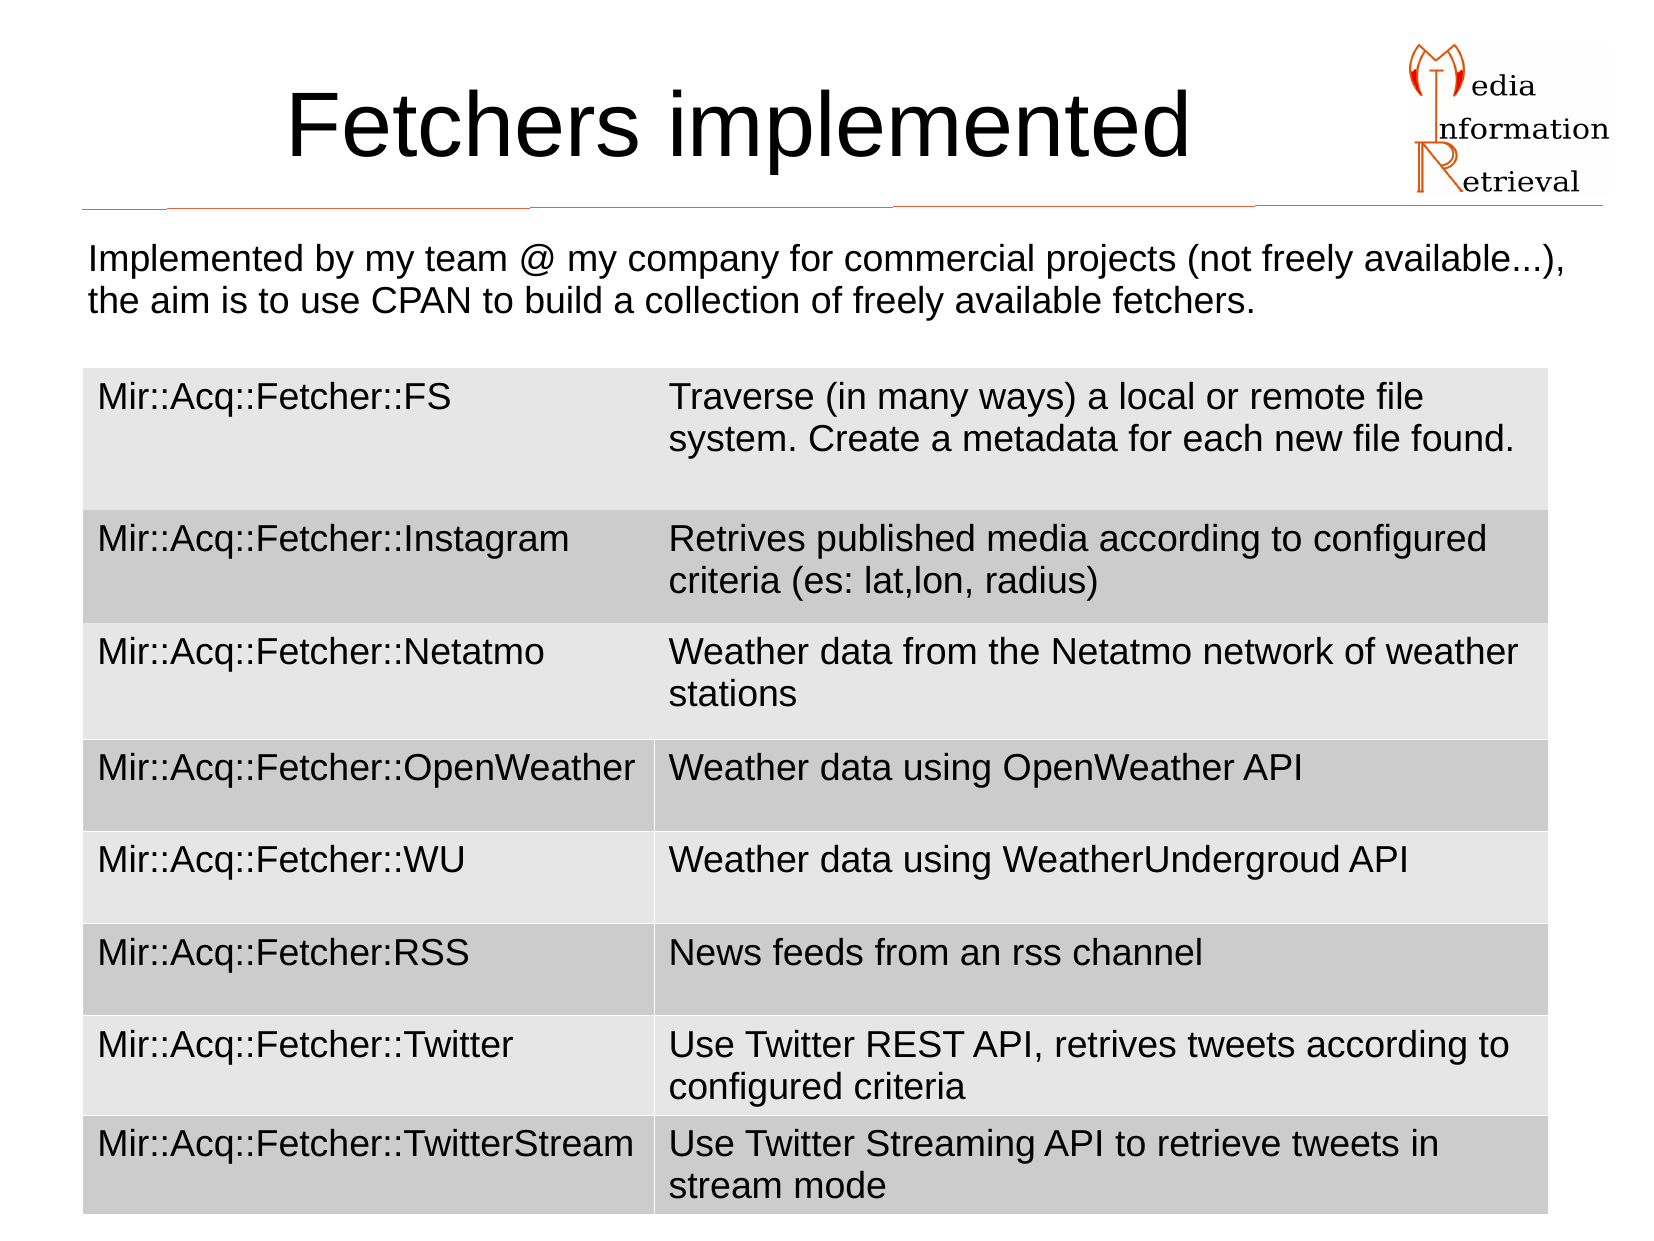

# Fetchers implemented
Implemented by my team @ my company for commercial projects (not freely available...),
the aim is to use CPAN to build a collection of freely available fetchers.
| Mir::Acq::Fetcher::FS | Traverse (in many ways) a local or remote file system. Create a metadata for each new file found. |
| --- | --- |
| Mir::Acq::Fetcher::Instagram | Retrives published media according to configured criteria (es: lat,lon, radius) |
| Mir::Acq::Fetcher::Netatmo | Weather data from the Netatmo network of weather stations |
| Mir::Acq::Fetcher::OpenWeather | Weather data using OpenWeather API |
| Mir::Acq::Fetcher::WU | Weather data using WeatherUndergroud API |
| Mir::Acq::Fetcher:RSS | News feeds from an rss channel |
| Mir::Acq::Fetcher::Twitter | Use Twitter REST API, retrives tweets according to configured criteria |
| Mir::Acq::Fetcher::TwitterStream | Use Twitter Streaming API to retrieve tweets in stream mode |